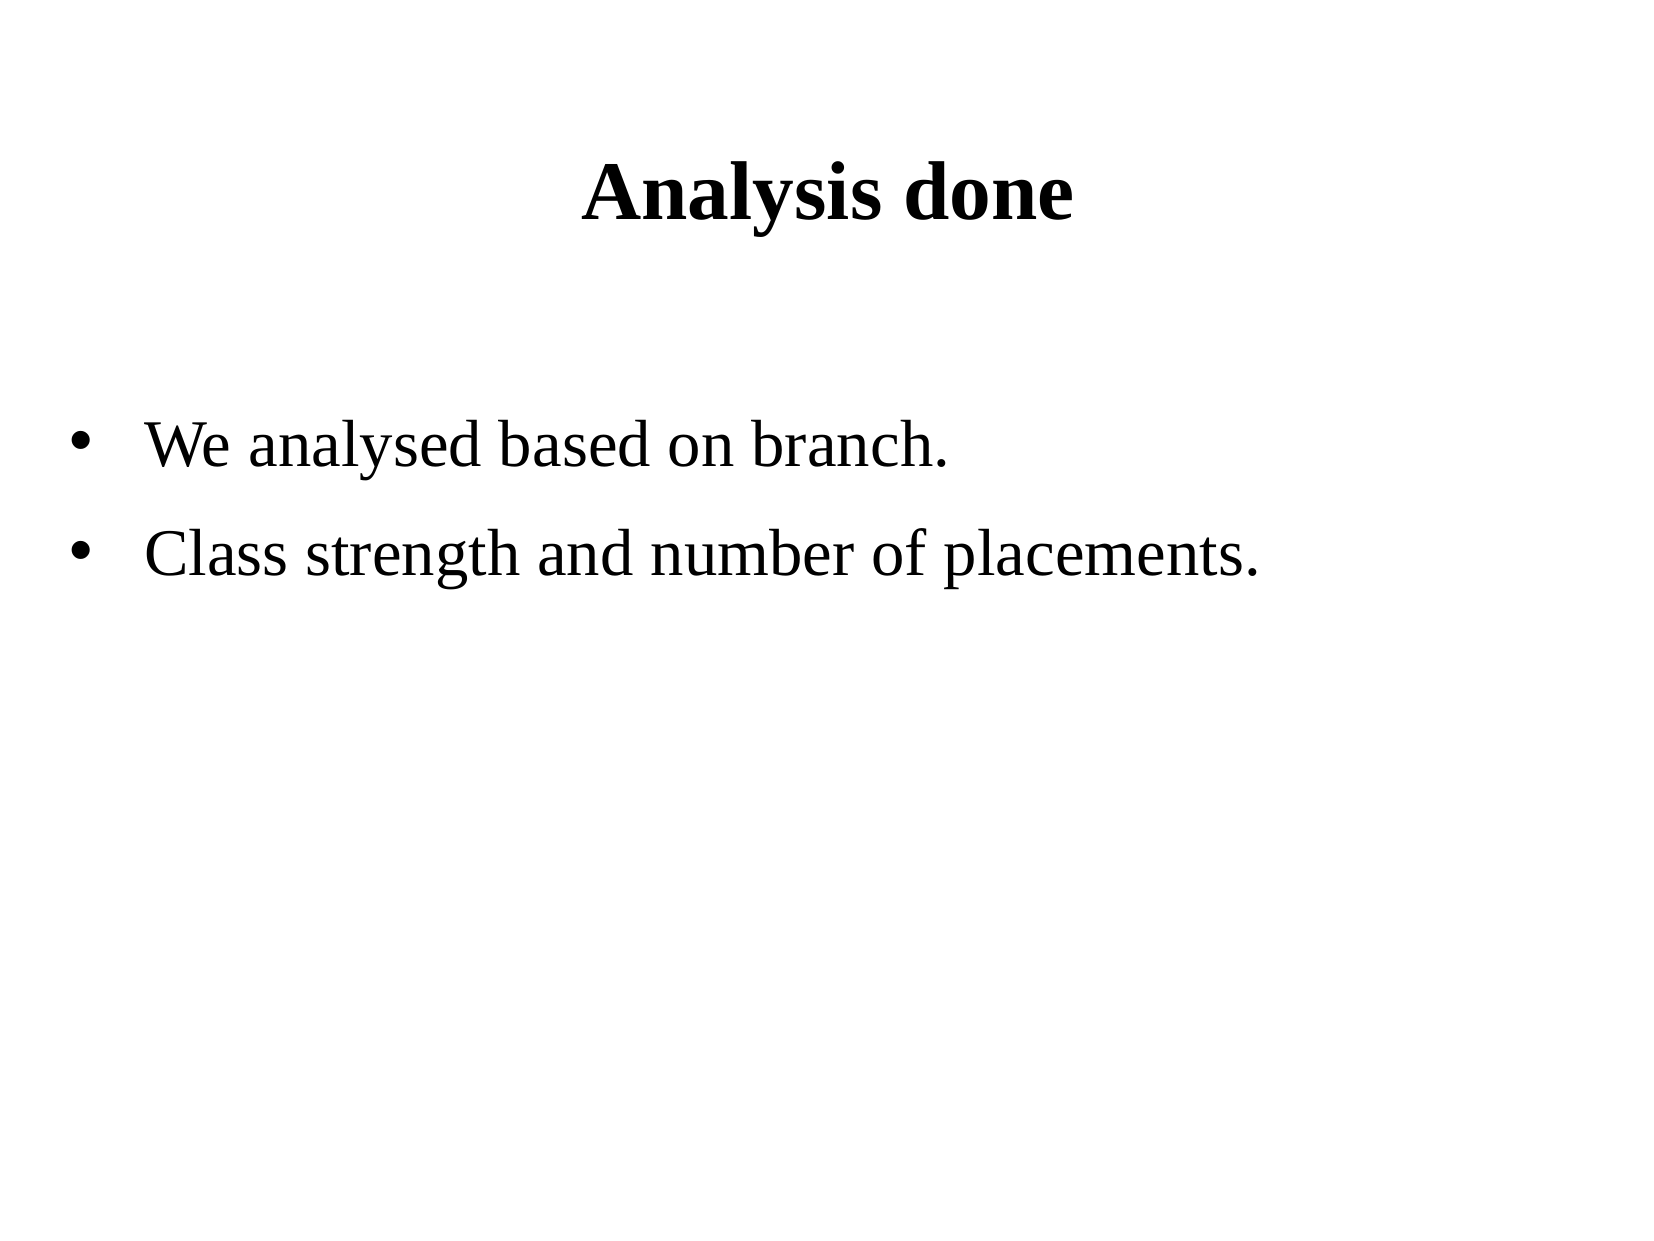

# Analysis done
We analysed based on branch.
Class strength and number of placements.